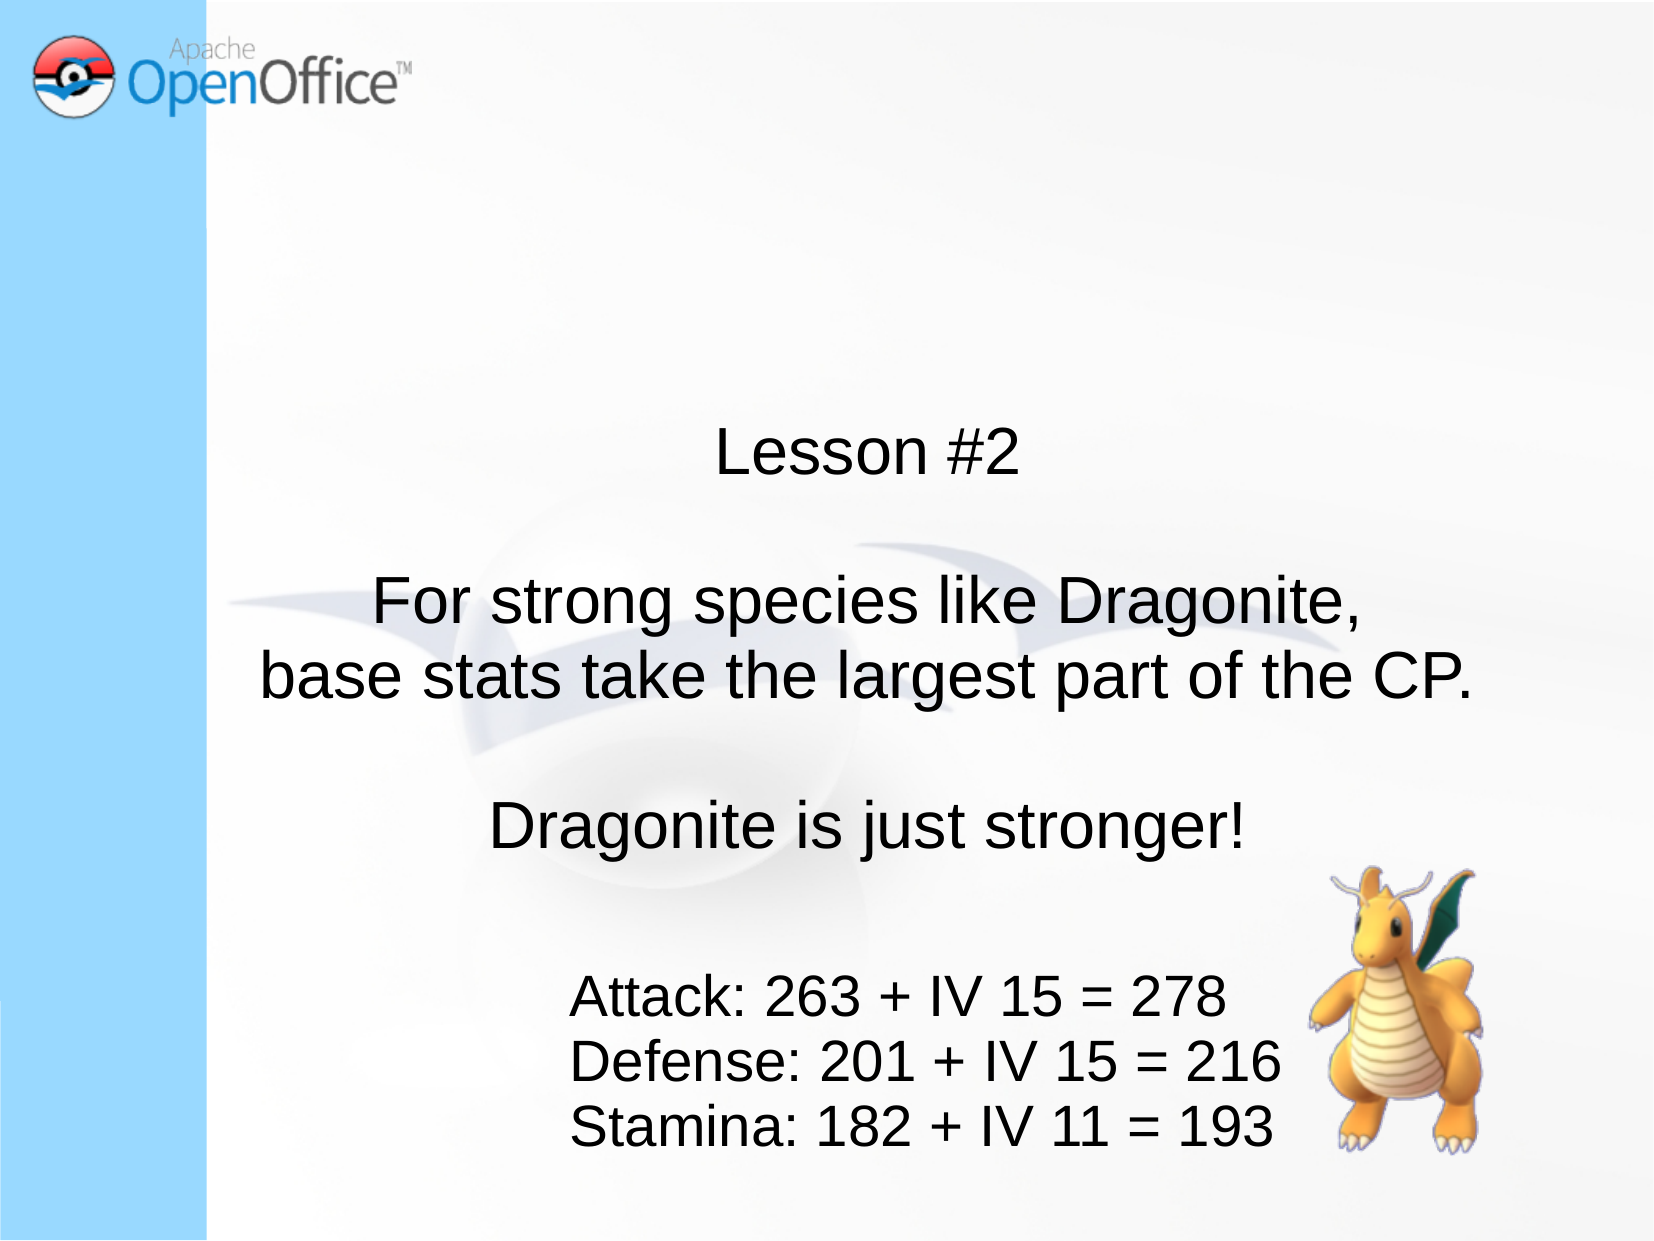

# Lesson #2
For strong species like Dragonite,
base stats take the largest part of the CP.
Dragonite is just stronger!
Attack: 263 + IV 15 = 278
Defense: 201 + IV 15 = 216
Stamina: 182 + IV 11 = 193